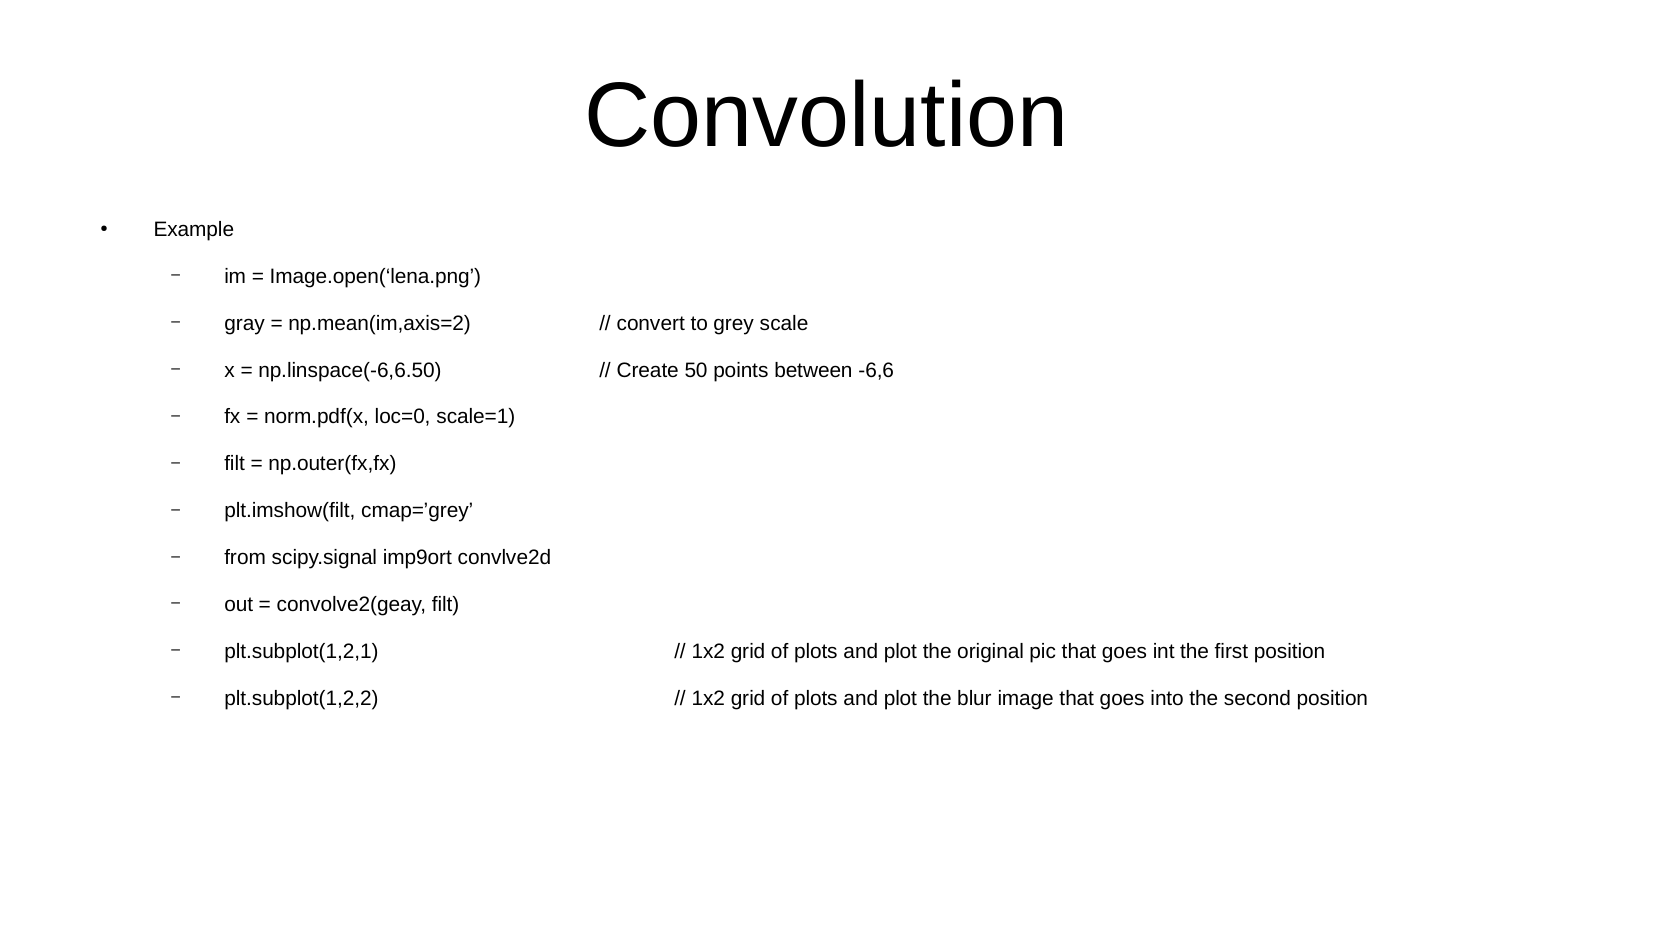

# Convolution
Example
im = Image.open(‘lena.png’)
gray = np.mean(im,axis=2)		// convert to grey scale
x = np.linspace(-6,6.50)			// Create 50 points between -6,6
fx = norm.pdf(x, loc=0, scale=1)
filt = np.outer(fx,fx)
plt.imshow(filt, cmap=’grey’
from scipy.signal imp9ort convlve2d
out = convolve2(geay, filt)
plt.subplot(1,2,1)				// 1x2 grid of plots and plot the original pic that goes int the first position
plt.subplot(1,2,2)				// 1x2 grid of plots and plot the blur image that goes into the second position